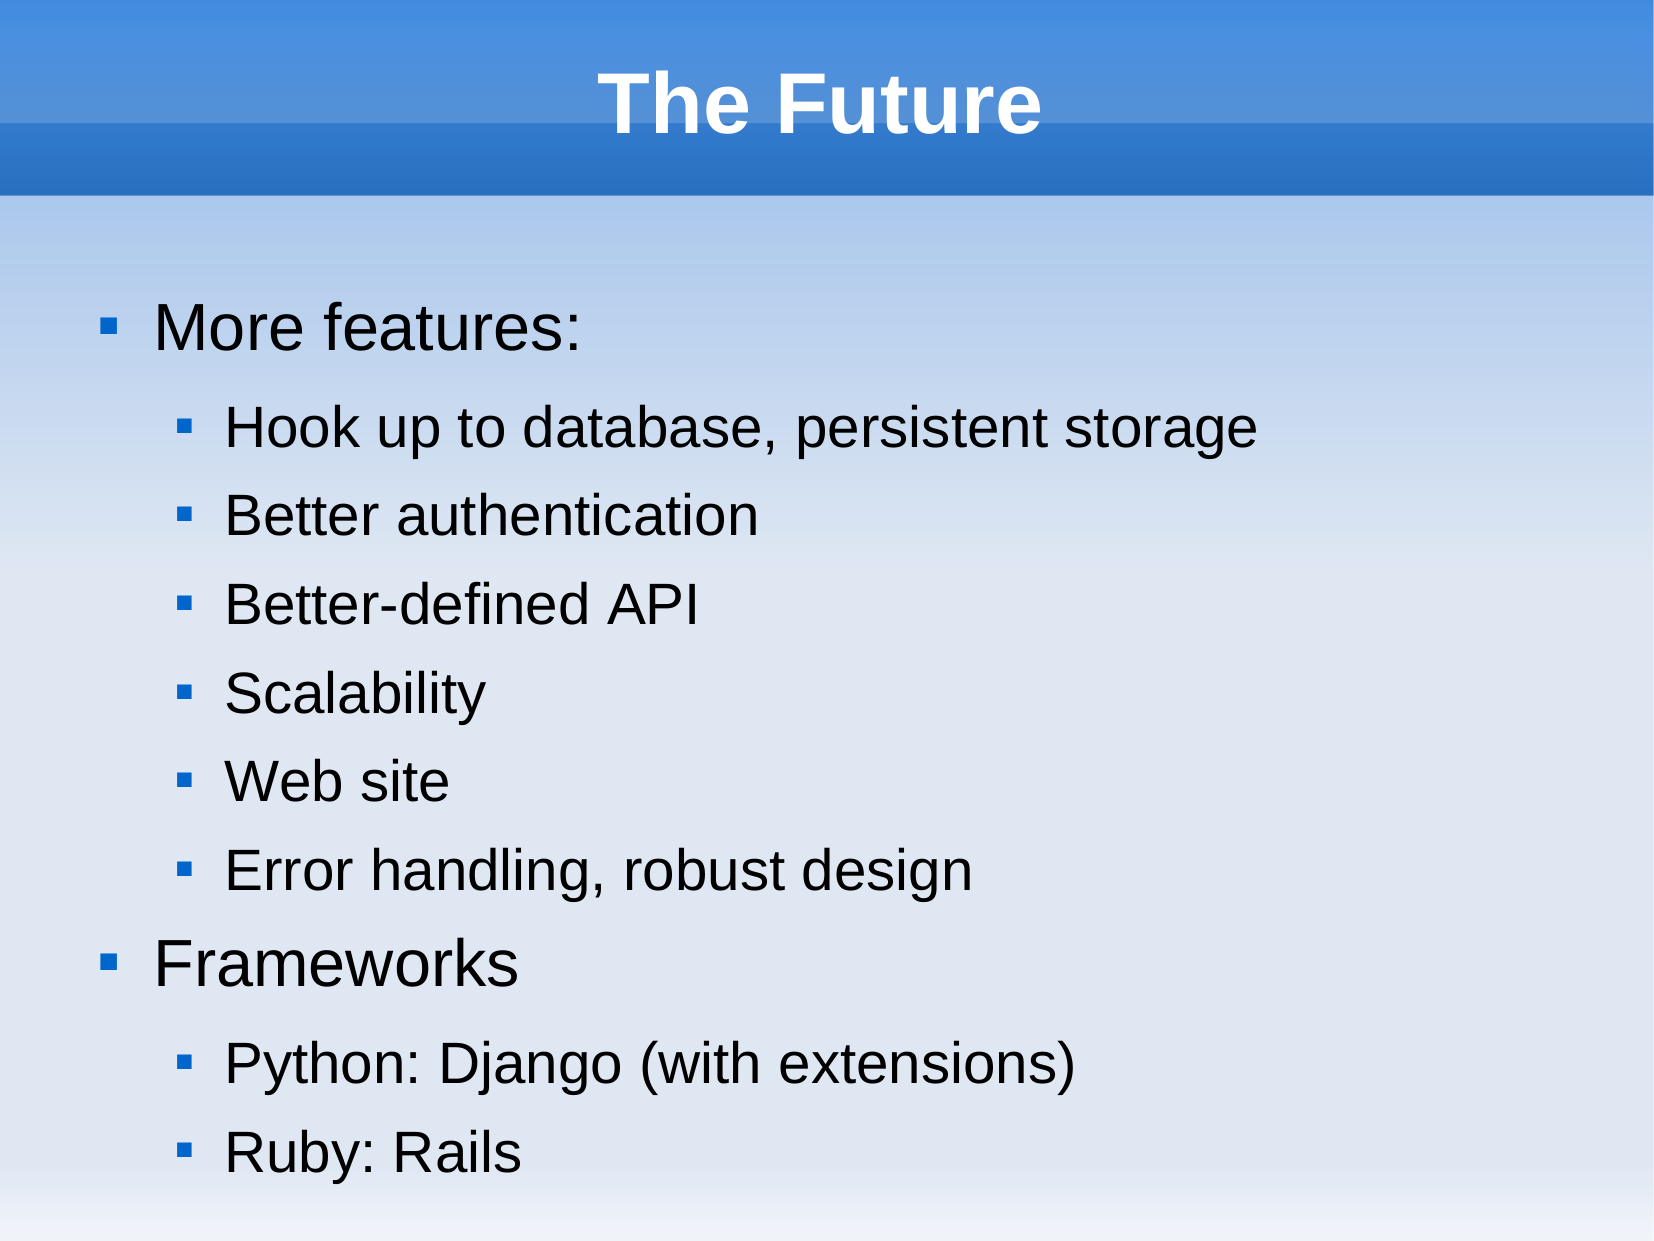

# The Future
More features:
Hook up to database, persistent storage
Better authentication
Better-defined API
Scalability
Web site
Error handling, robust design
Frameworks
Python: Django (with extensions)
Ruby: Rails